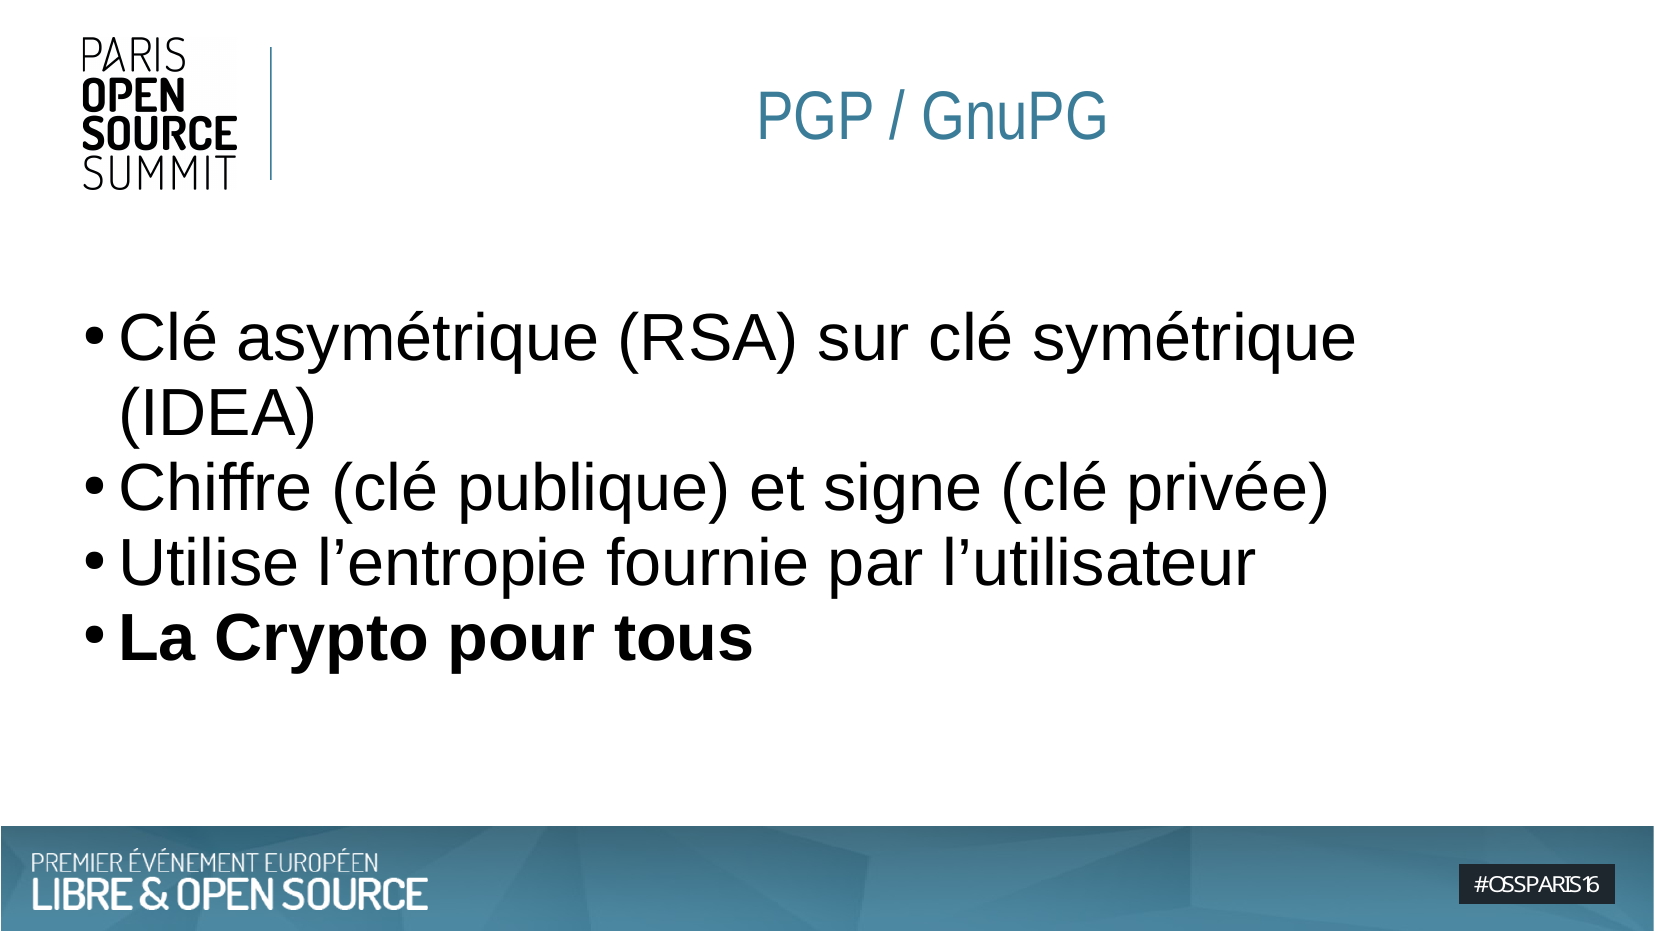

# PGP / GnuPG
Clé asymétrique (RSA) sur clé symétrique (IDEA)
Chiffre (clé publique) et signe (clé privée)
Utilise l’entropie fournie par l’utilisateur
La Crypto pour tous